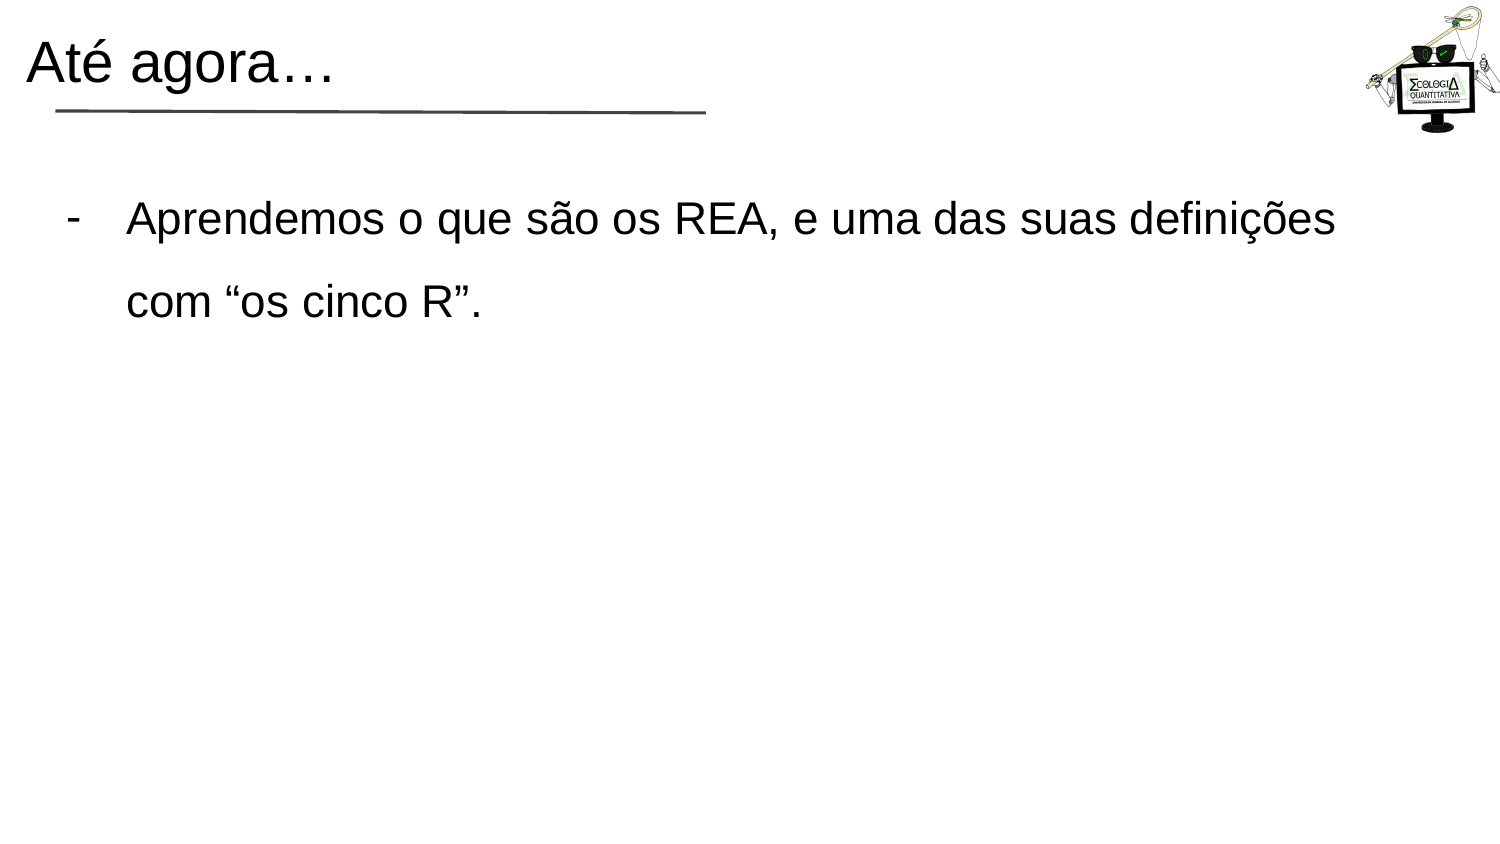

Até agora…
Aprendemos o que são os REA, e uma das suas definições com “os cinco R”.